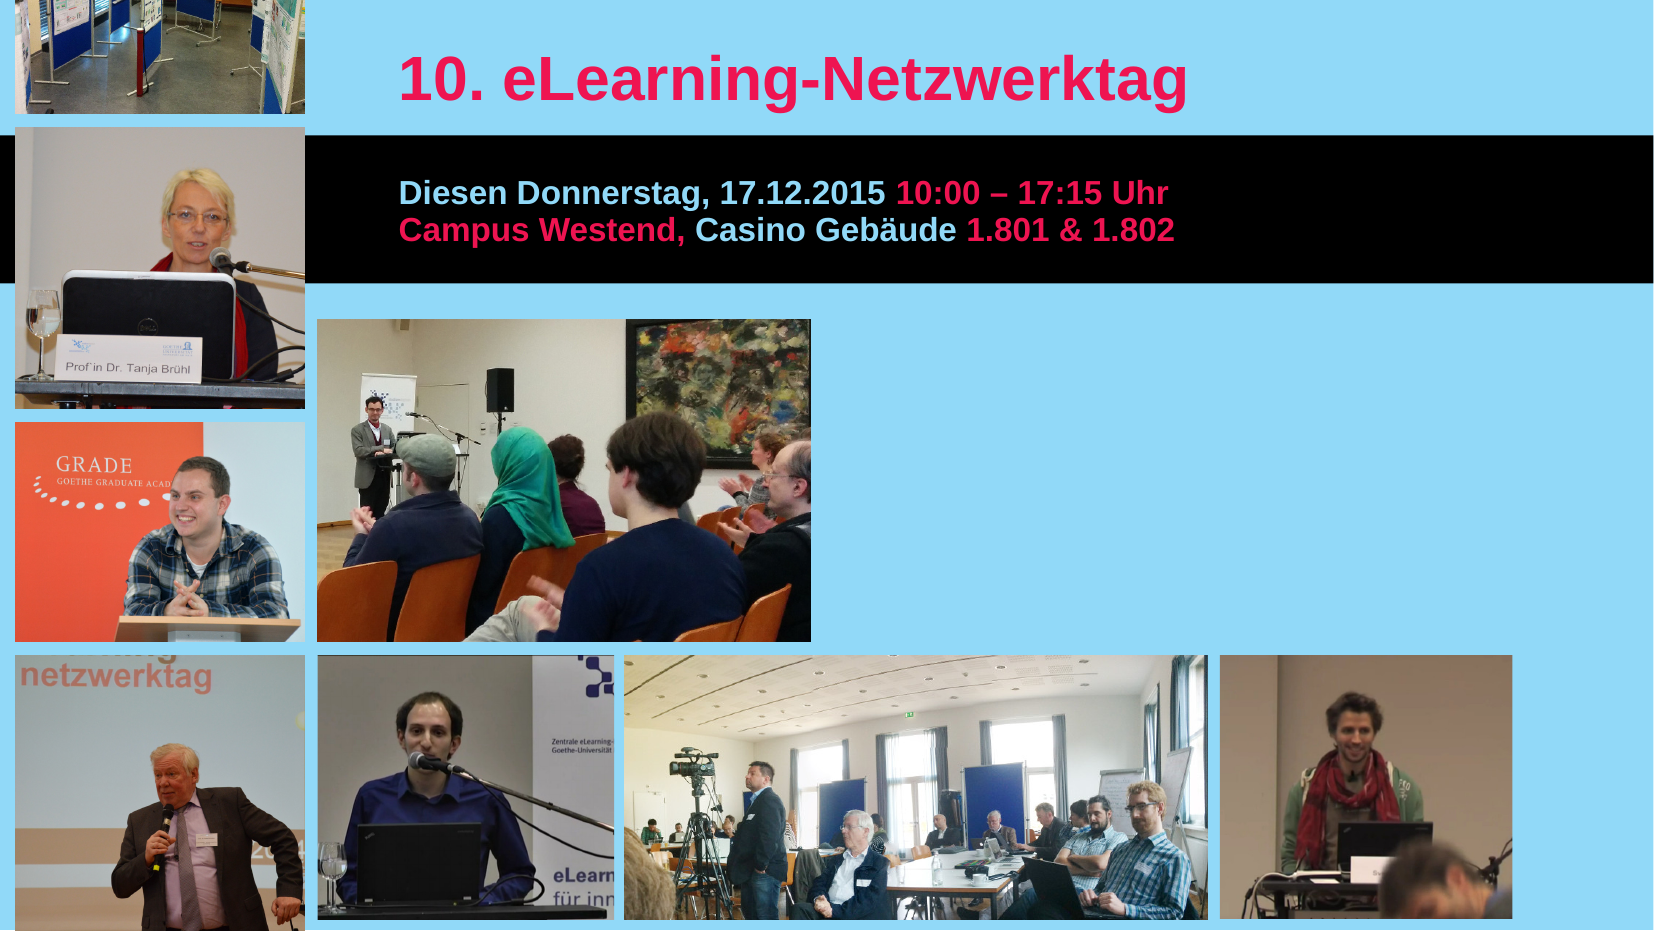

10. eLearning-Netzwerktag
Diesen Donnerstag, 17.12.2015 10:00 – 17:15 Uhr
Campus Westend, Casino Gebäude 1.801 & 1.802